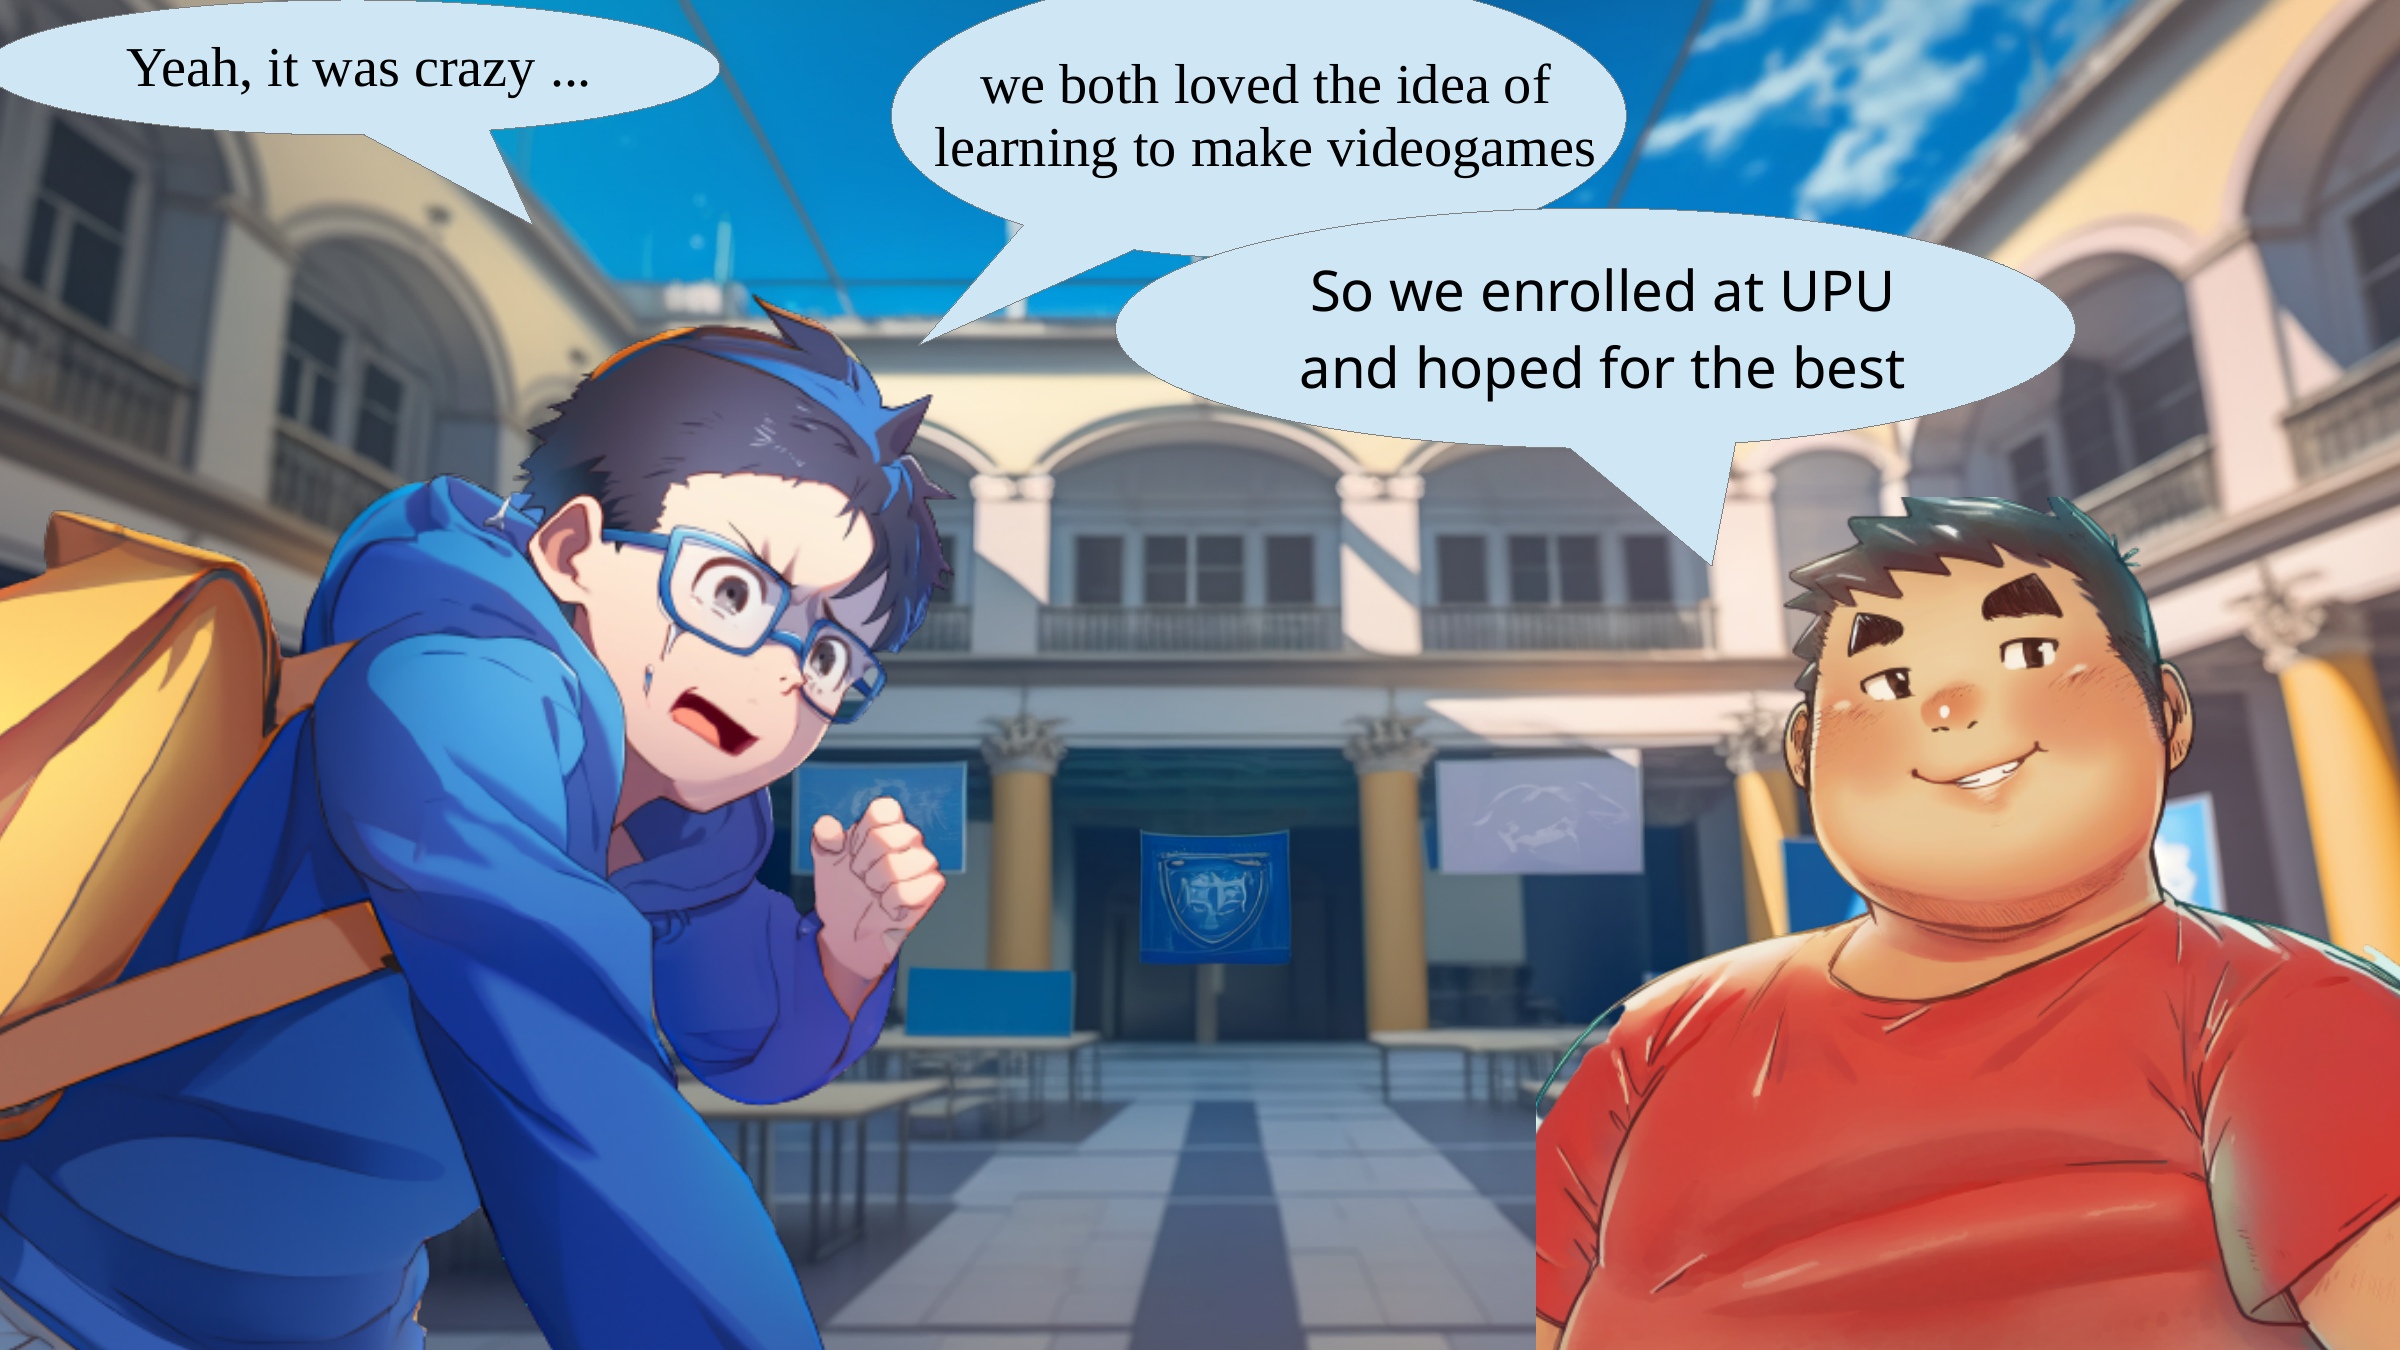

Yeah, it was crazy ...
 we both loved the idea of
 learning to make videogames
 So we enrolled at UPU
 and hoped for the best